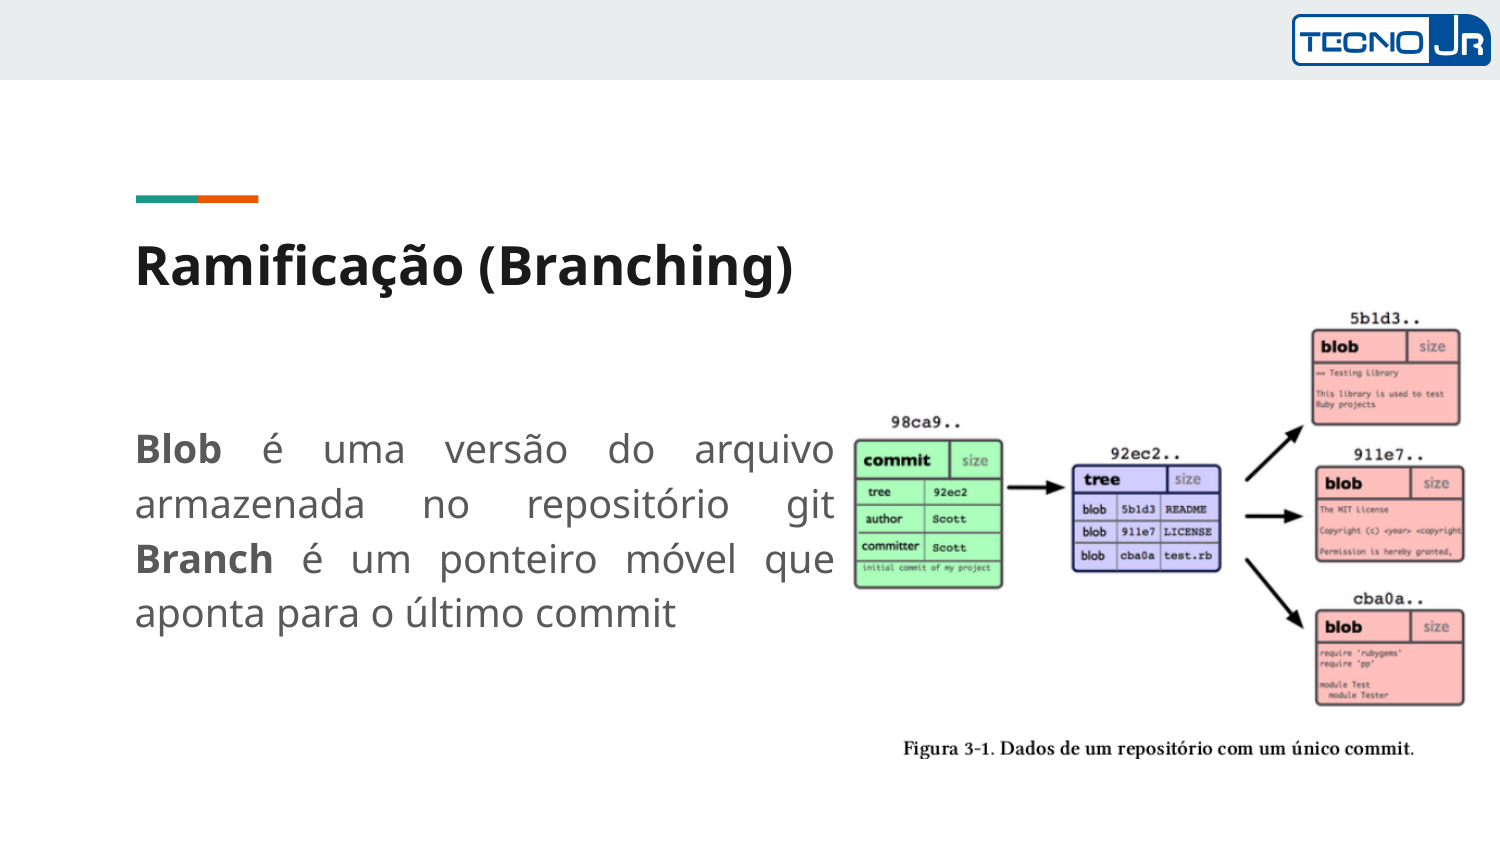

# Ramificação (Branching)
Blob é uma versão do arquivo armazenada no repositório git
Branch é um ponteiro móvel que aponta para o último commit